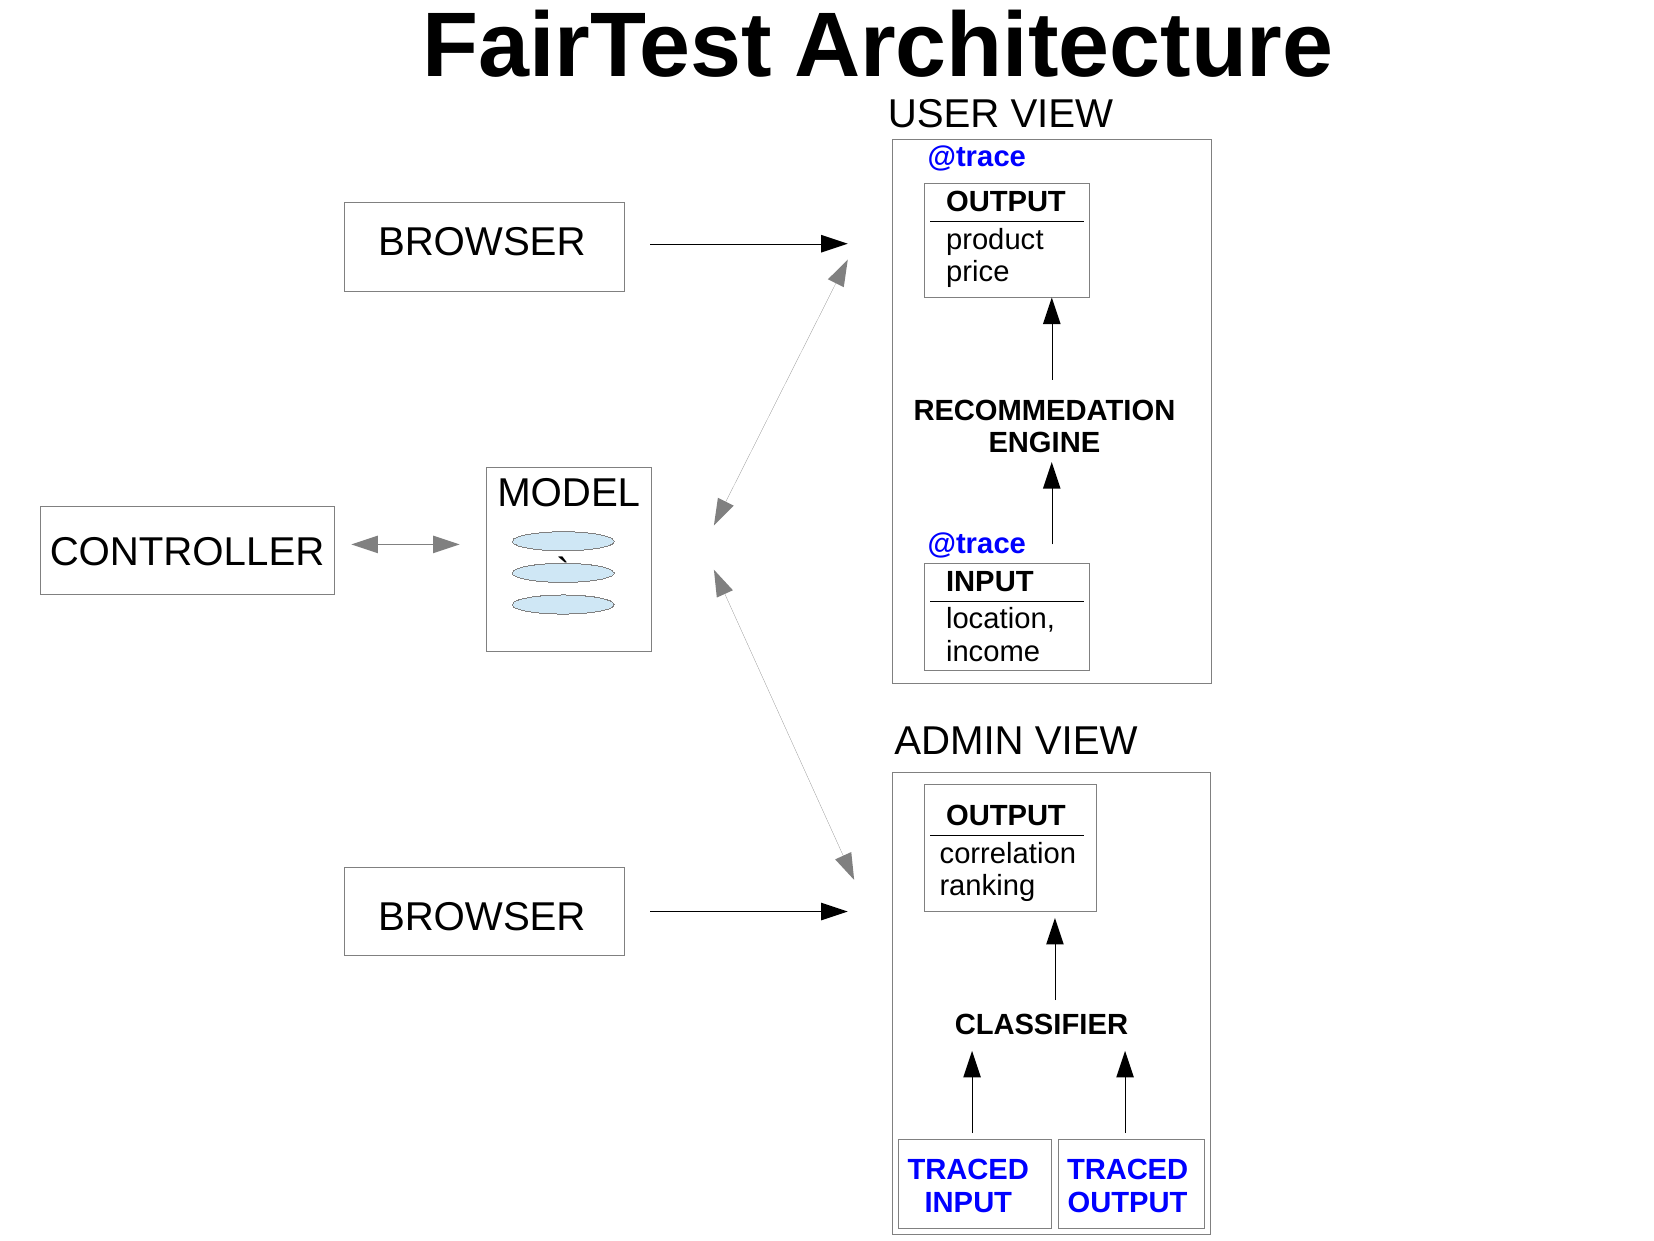

FairTest Architecture
USER VIEW
@trace
OUTPUT
BROWSER
product price
RECOMMEDATION
ENGINE
MODEL
@trace
CONTROLLER
INPUT
`
location,
income
ADMIN VIEW
OUTPUT
correlation
ranking
BROWSER
CLASSIFIER
TRACED
INPUT
TRACED
OUTPUT